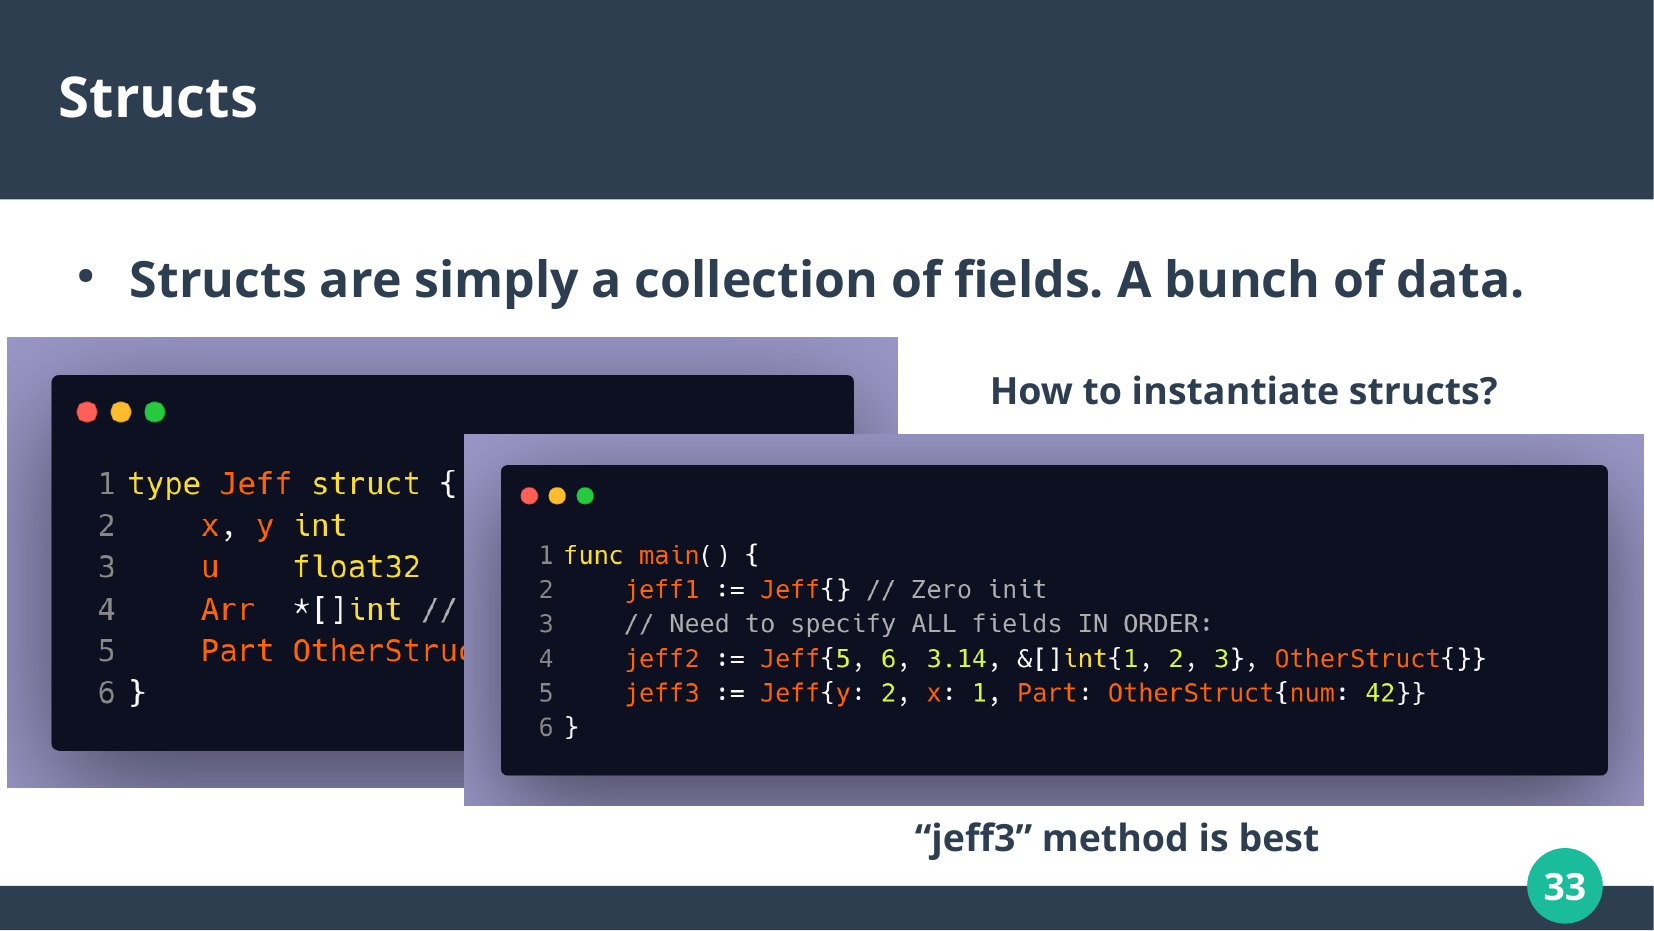

# Structs
Structs are simply a collection of fields. A bunch of data.
How to instantiate structs?
“jeff3” method is best